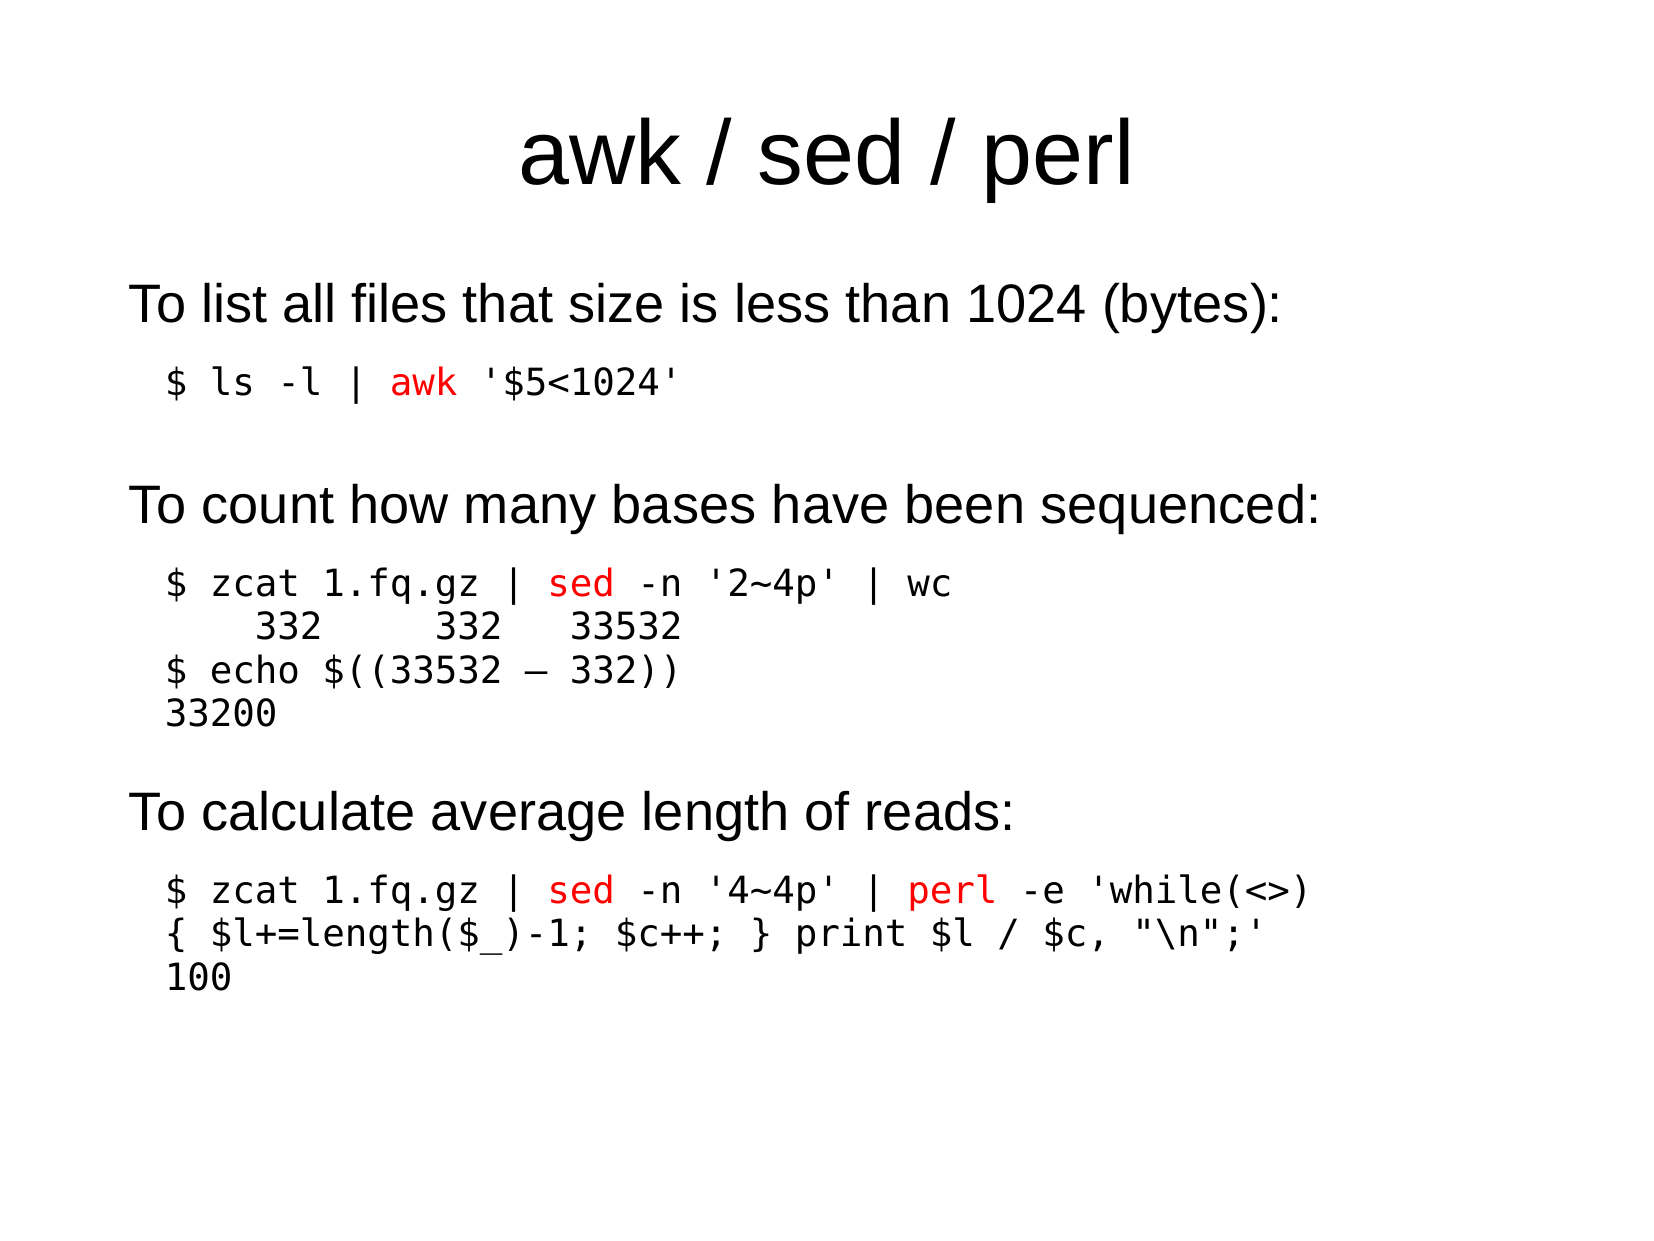

# awk / sed / perl
To list all files that size is less than 1024 (bytes):
$ ls -l | awk '$5<1024'
To count how many bases have been sequenced:
$ zcat 1.fq.gz | sed -n '2~4p' | wc
 332 332 33532
$ echo $((33532 – 332))
33200
To calculate average length of reads:
$ zcat 1.fq.gz | sed -n '4~4p' | perl -e 'while(<>){ $l+=length($_)-1; $c++; } print $l / $c, "\n";'
100